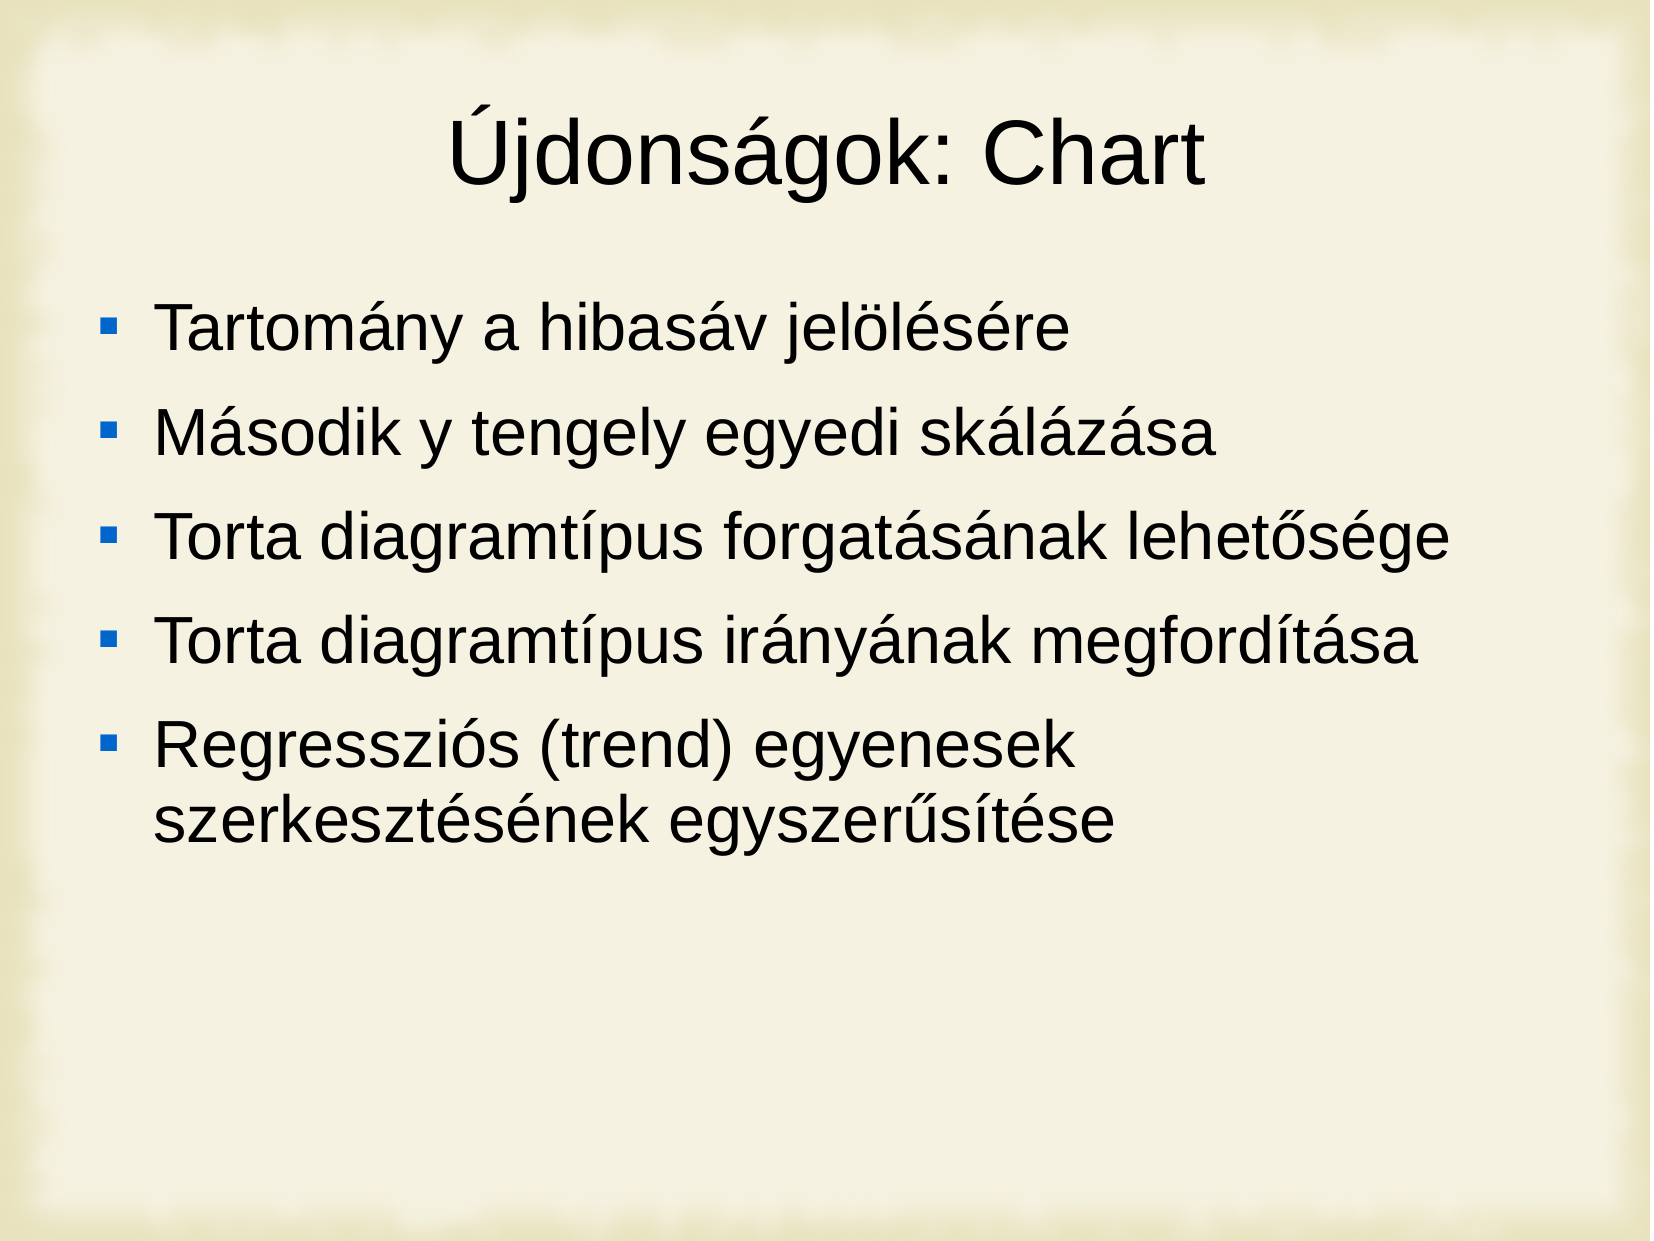

# Újdonságok: Chart
Tartomány a hibasáv jelölésére
Második y tengely egyedi skálázása
Torta diagramtípus forgatásának lehetősége
Torta diagramtípus irányának megfordítása
Regressziós (trend) egyenesek szerkesztésének egyszerűsítése